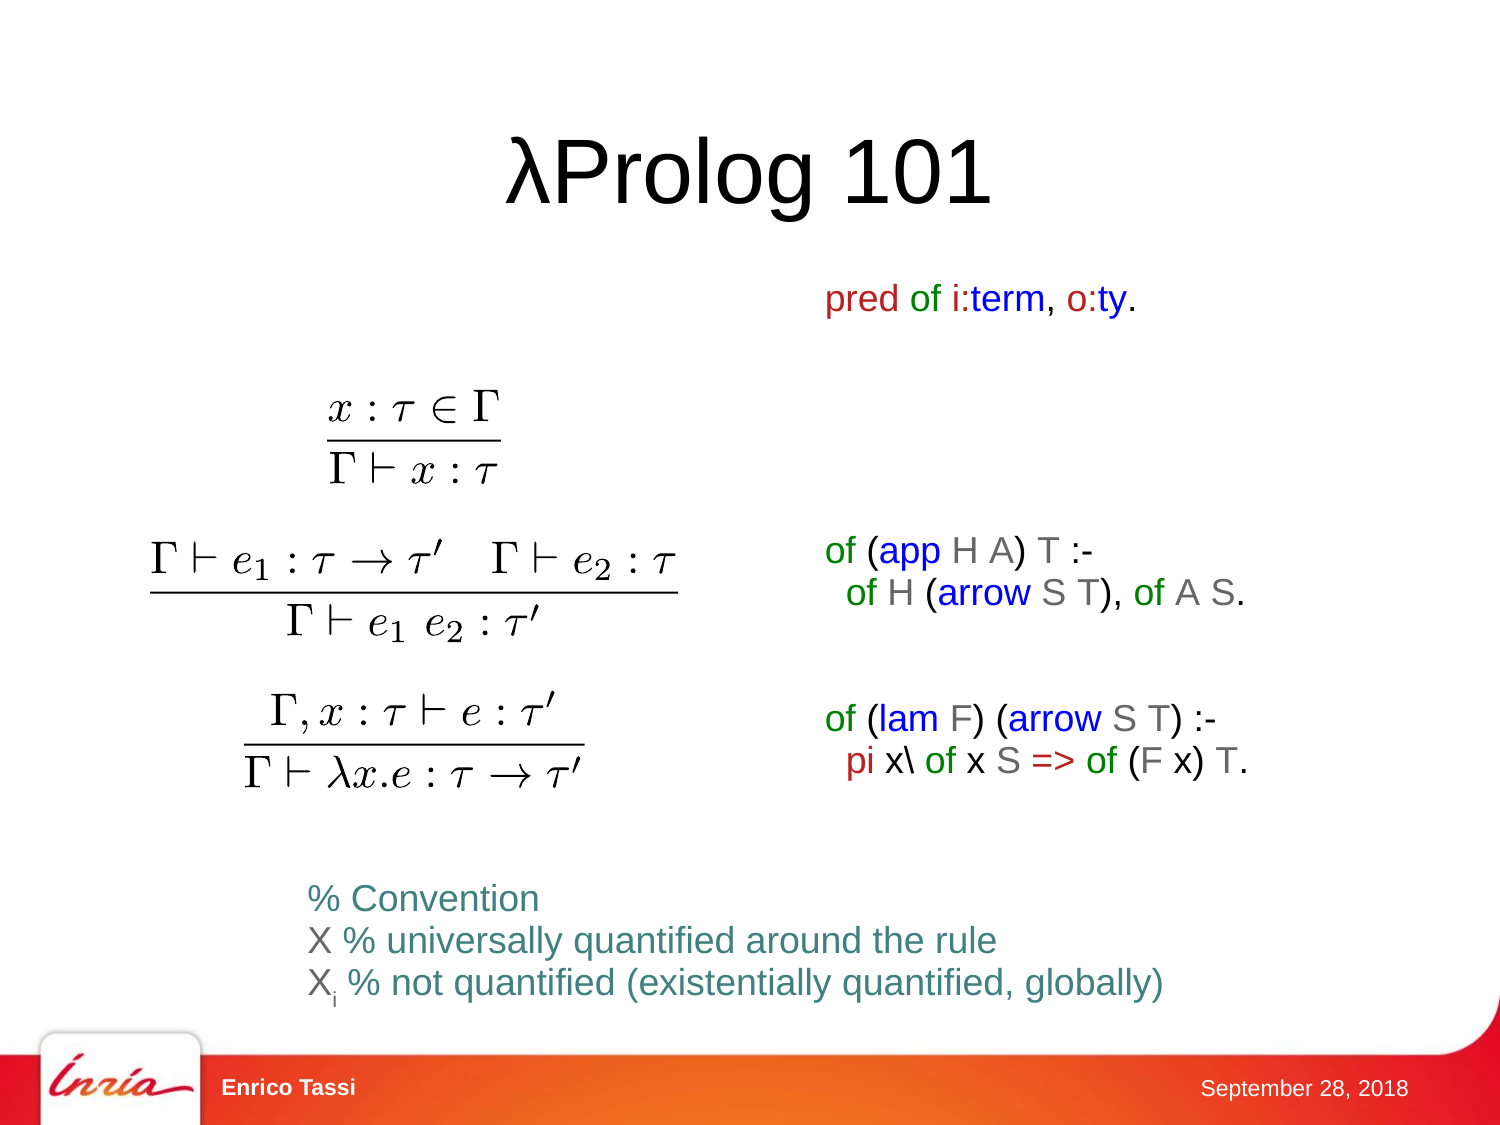

# λProlog 101
pred of i:term, o:ty.
of (app H A) T :-
 of H (arrow S T), of A S.
of (lam F) (arrow S T) :-
 pi x\ of x S => of (F x) T.
% Convention
X % universally quantified around the rule
Xi % not quantified (existentially quantified, globally)